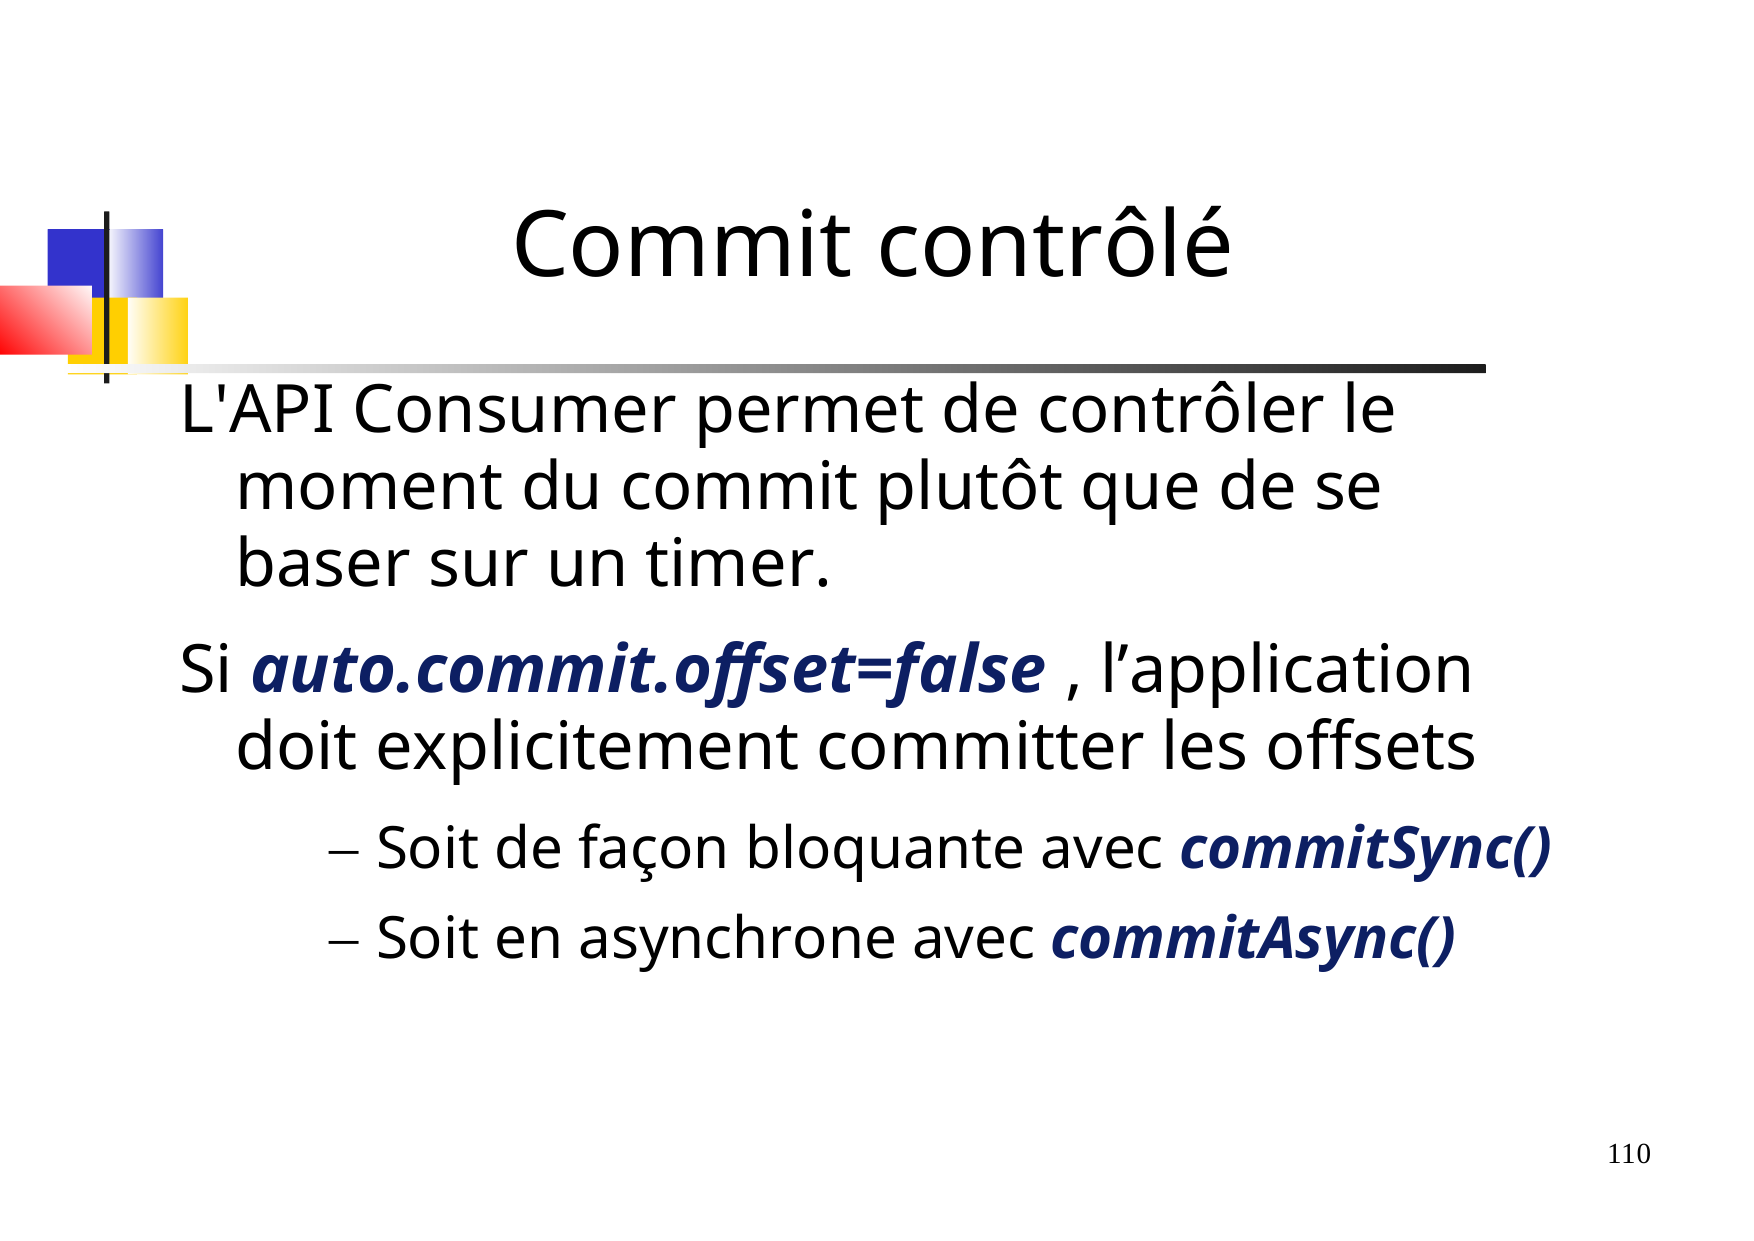

# Commit contrôlé
L'API Consumer permet de contrôler le moment du commit plutôt que de se baser sur un timer.
Si auto.commit.offset=false , l’application doit explicitement committer les offsets
Soit de façon bloquante avec commitSync()
Soit en asynchrone avec commitAsync()